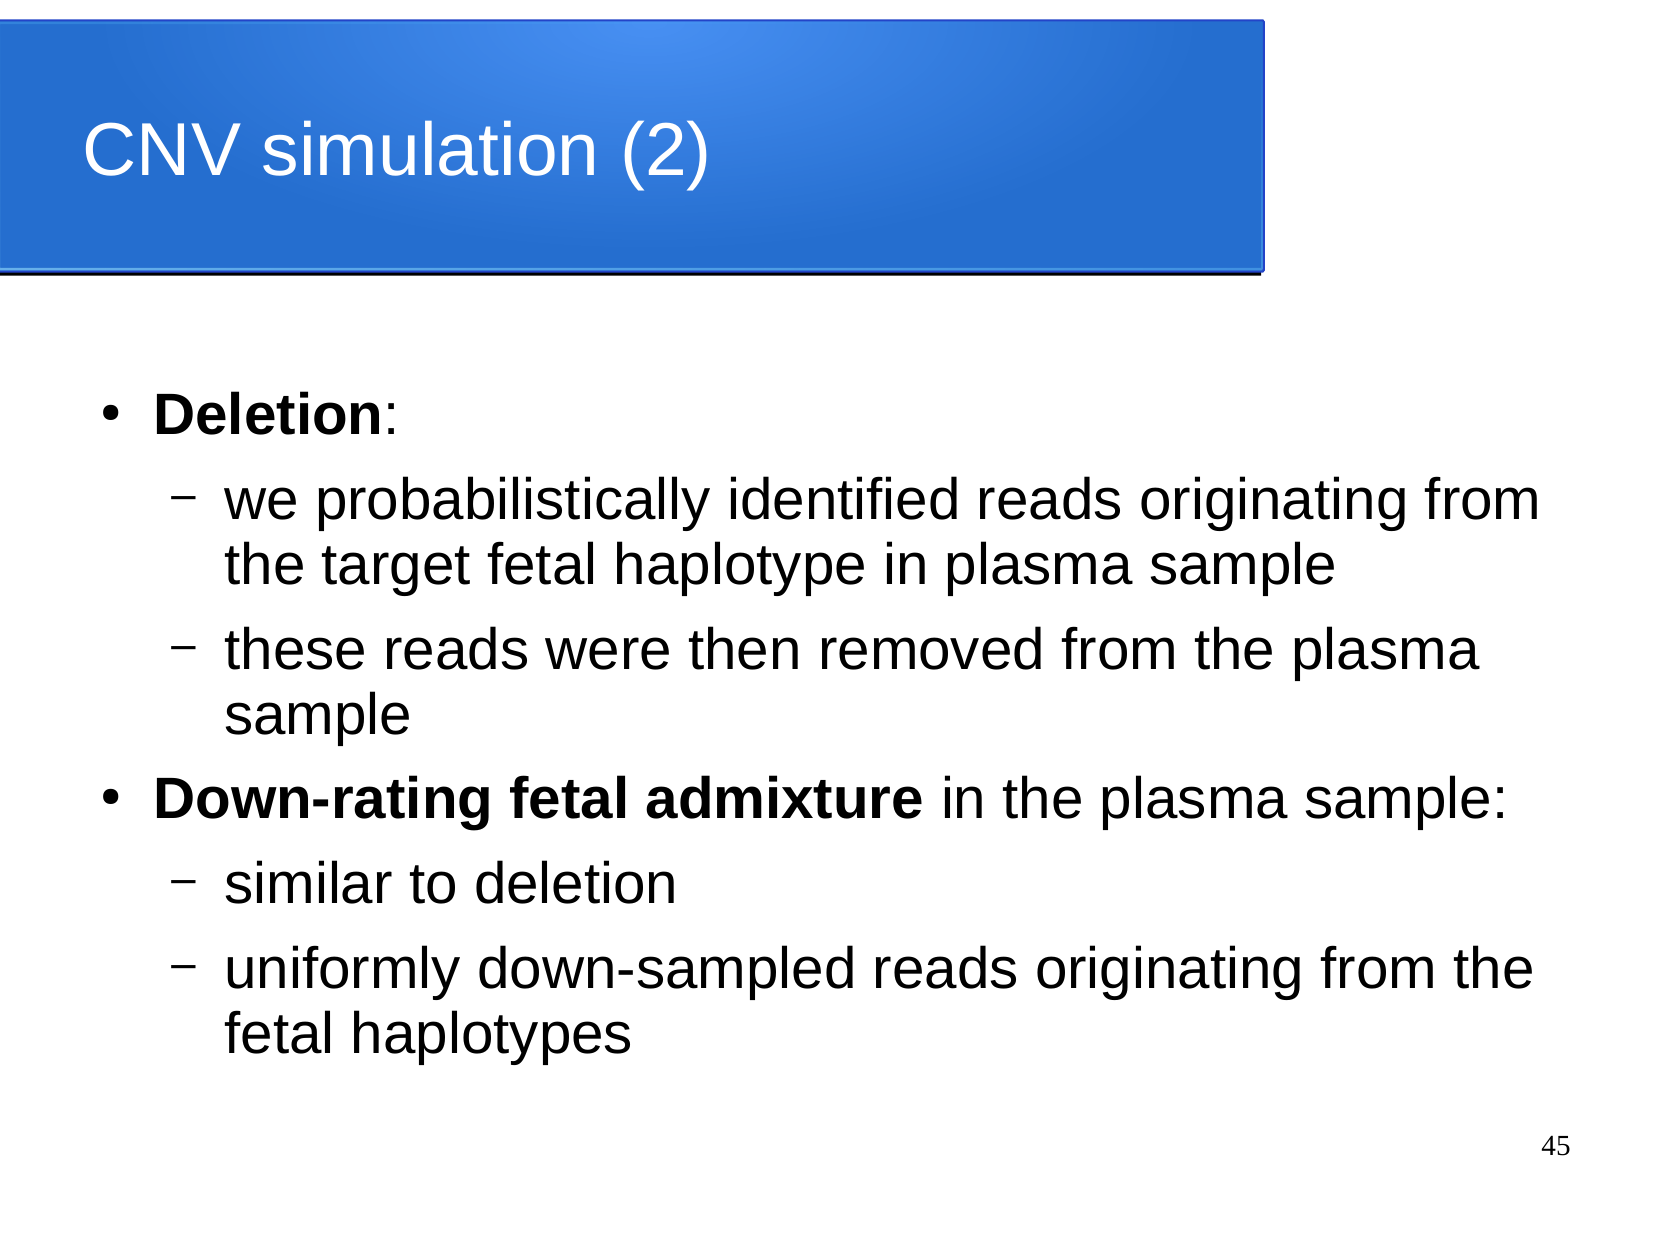

# CNV simulation (2)
Deletion:
we probabilistically identified reads originating from the target fetal haplotype in plasma sample
these reads were then removed from the plasma sample
Down-rating fetal admixture in the plasma sample:
similar to deletion
uniformly down-sampled reads originating from the fetal haplotypes
45